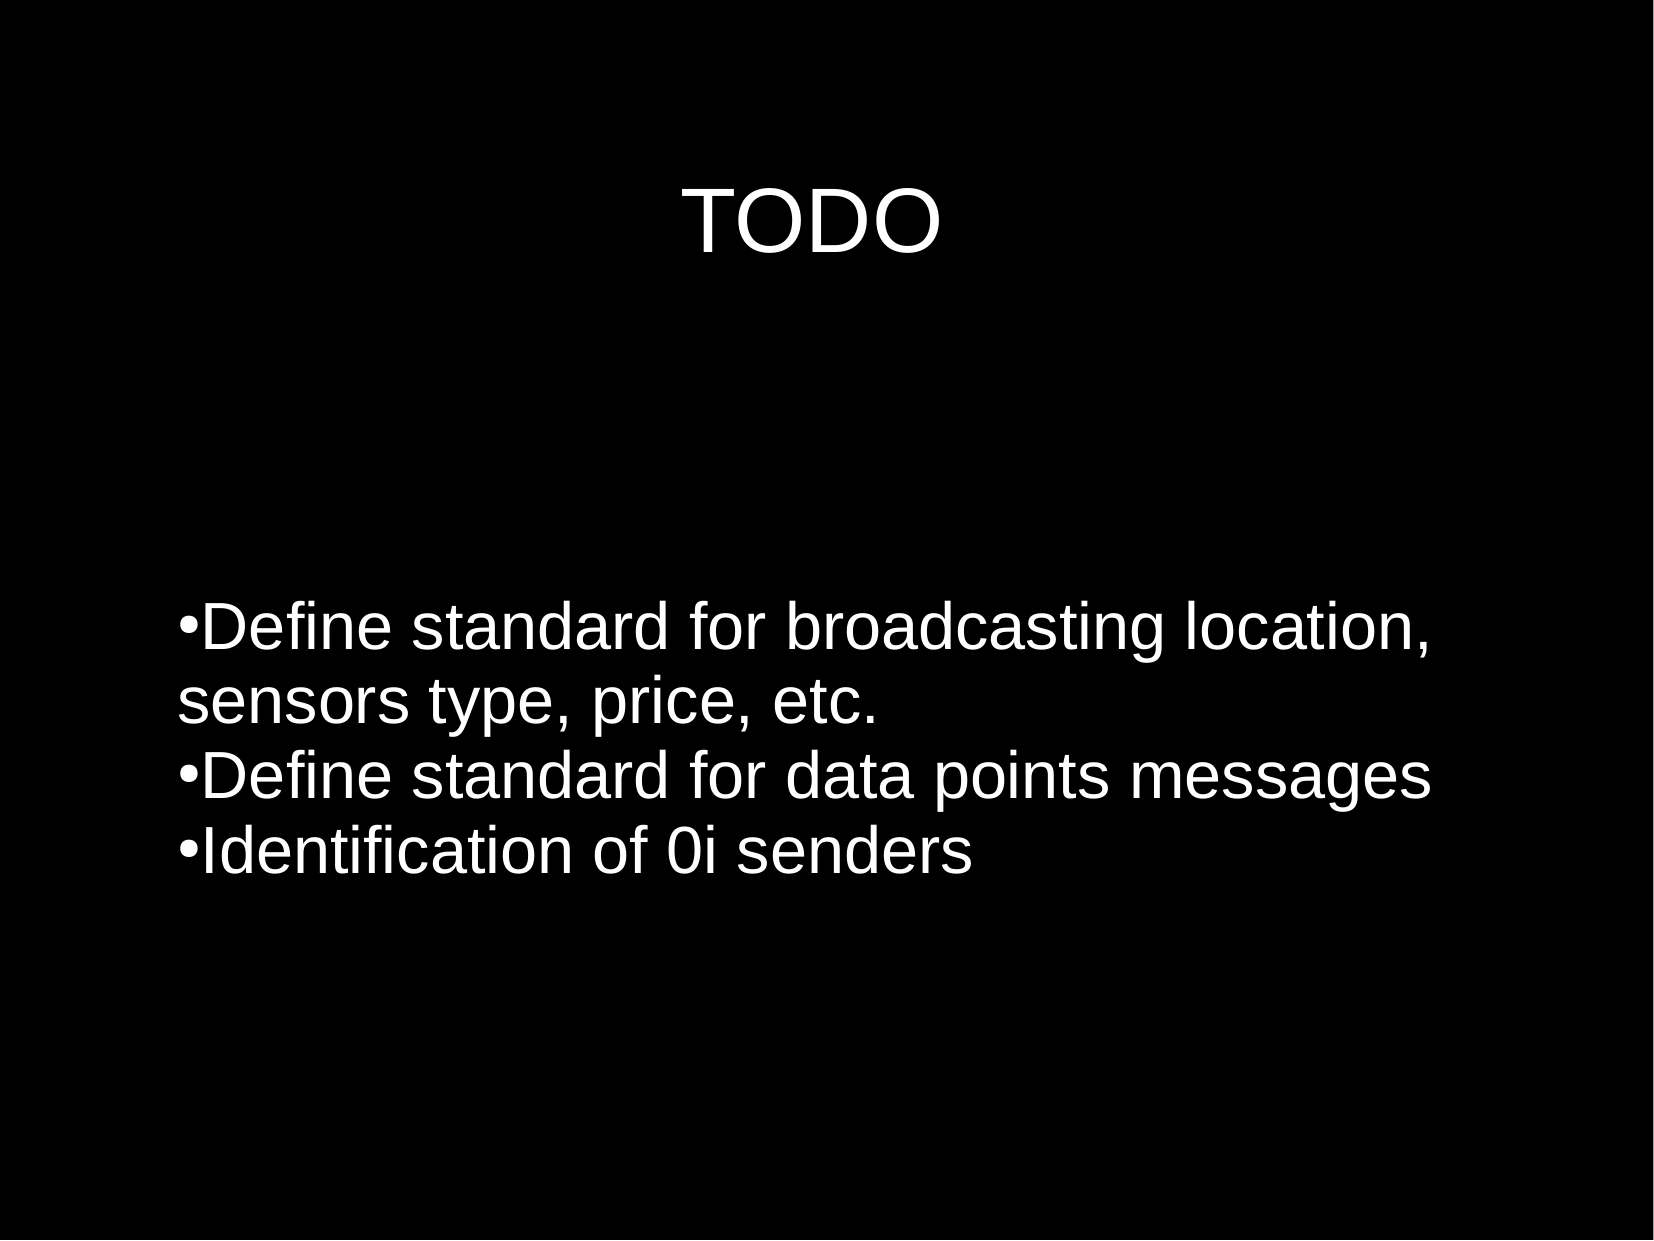

# TODO
Define standard for broadcasting location, sensors type, price, etc.
Define standard for data points messages
Identification of 0i senders